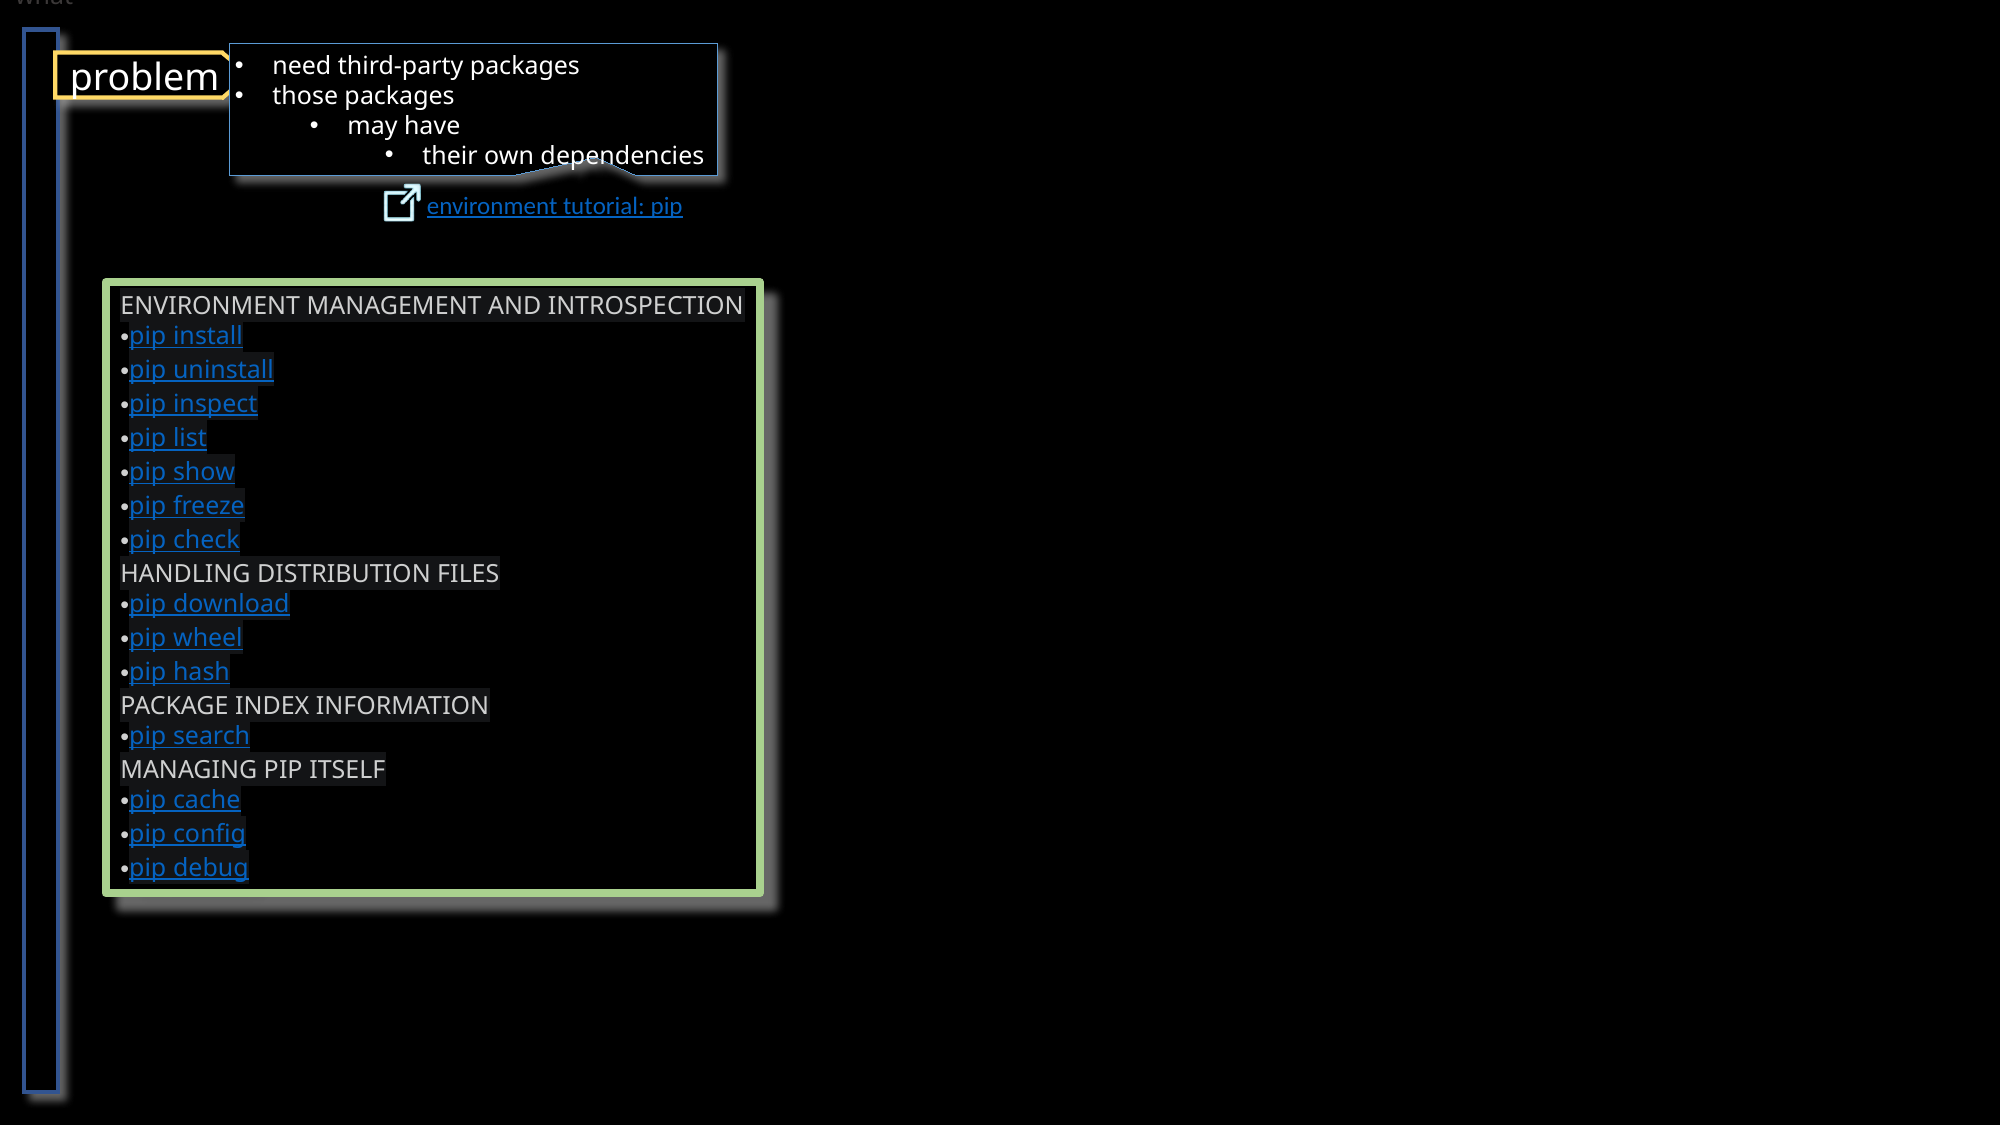

# 2. what
need third-party packages
those packages
may have
their own dependencies
problem
environment tutorial: pip
ENVIRONMENT MANAGEMENT AND INTROSPECTION
pip install
pip uninstall
pip inspect
pip list
pip show
pip freeze
pip check
HANDLING DISTRIBUTION FILES
pip download
pip wheel
pip hash
PACKAGE INDEX INFORMATION
pip search
MANAGING PIP ITSELF
pip cache
pip config
pip debug